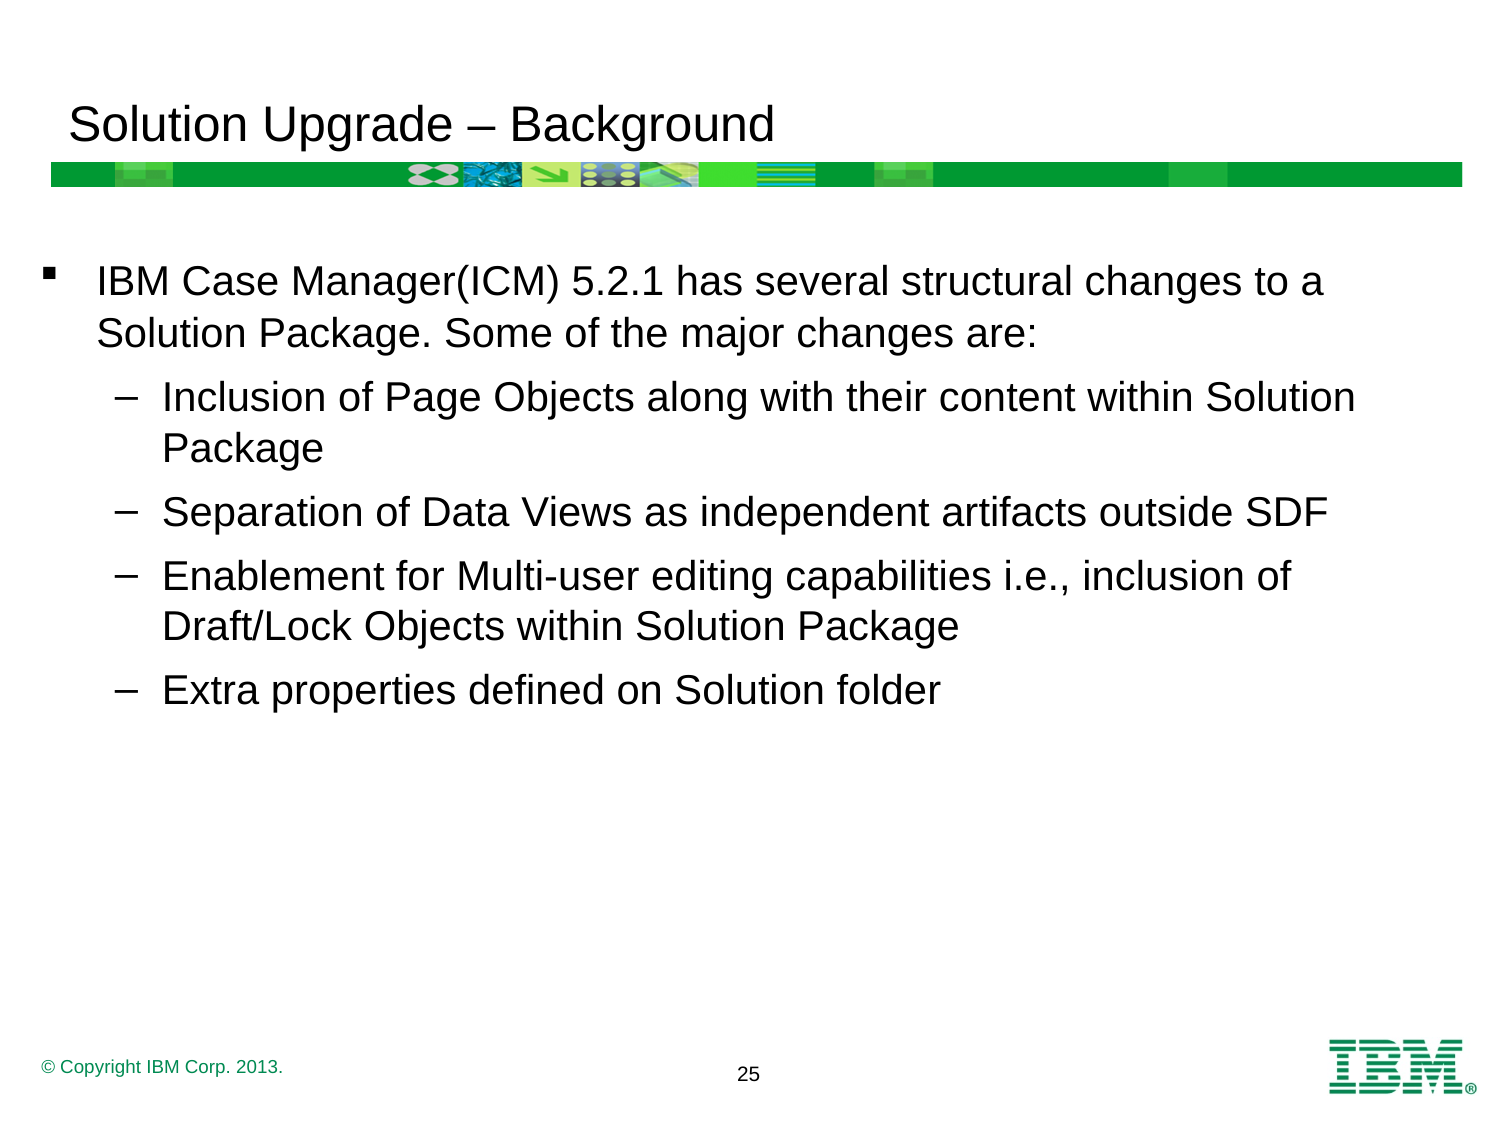

# Solution Upgrade – Background
IBM Case Manager(ICM) 5.2.1 has several structural changes to a Solution Package. Some of the major changes are:
Inclusion of Page Objects along with their content within Solution Package
Separation of Data Views as independent artifacts outside SDF
Enablement for Multi-user editing capabilities i.e., inclusion of Draft/Lock Objects within Solution Package
Extra properties defined on Solution folder
25